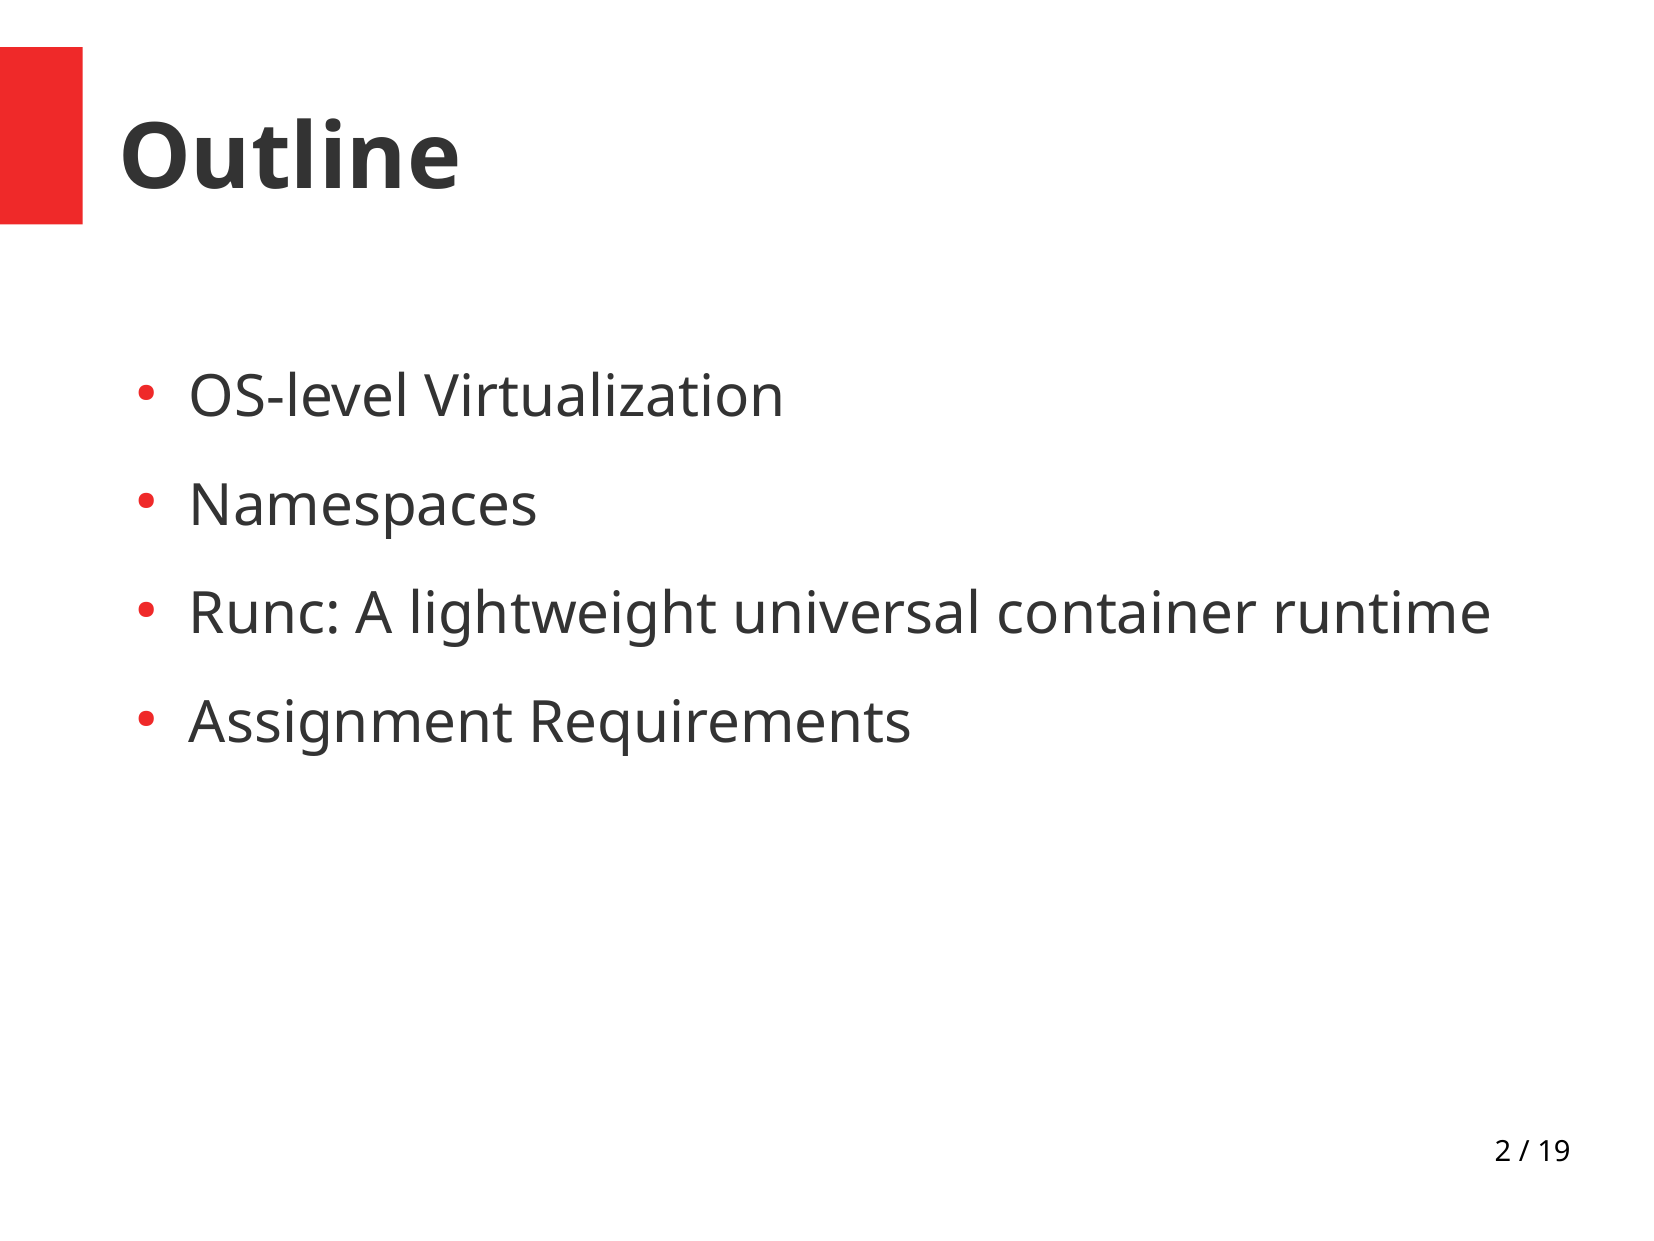

# Outline
OS-level Virtualization
Namespaces
Runc: A lightweight universal container runtime
Assignment Requirements
2